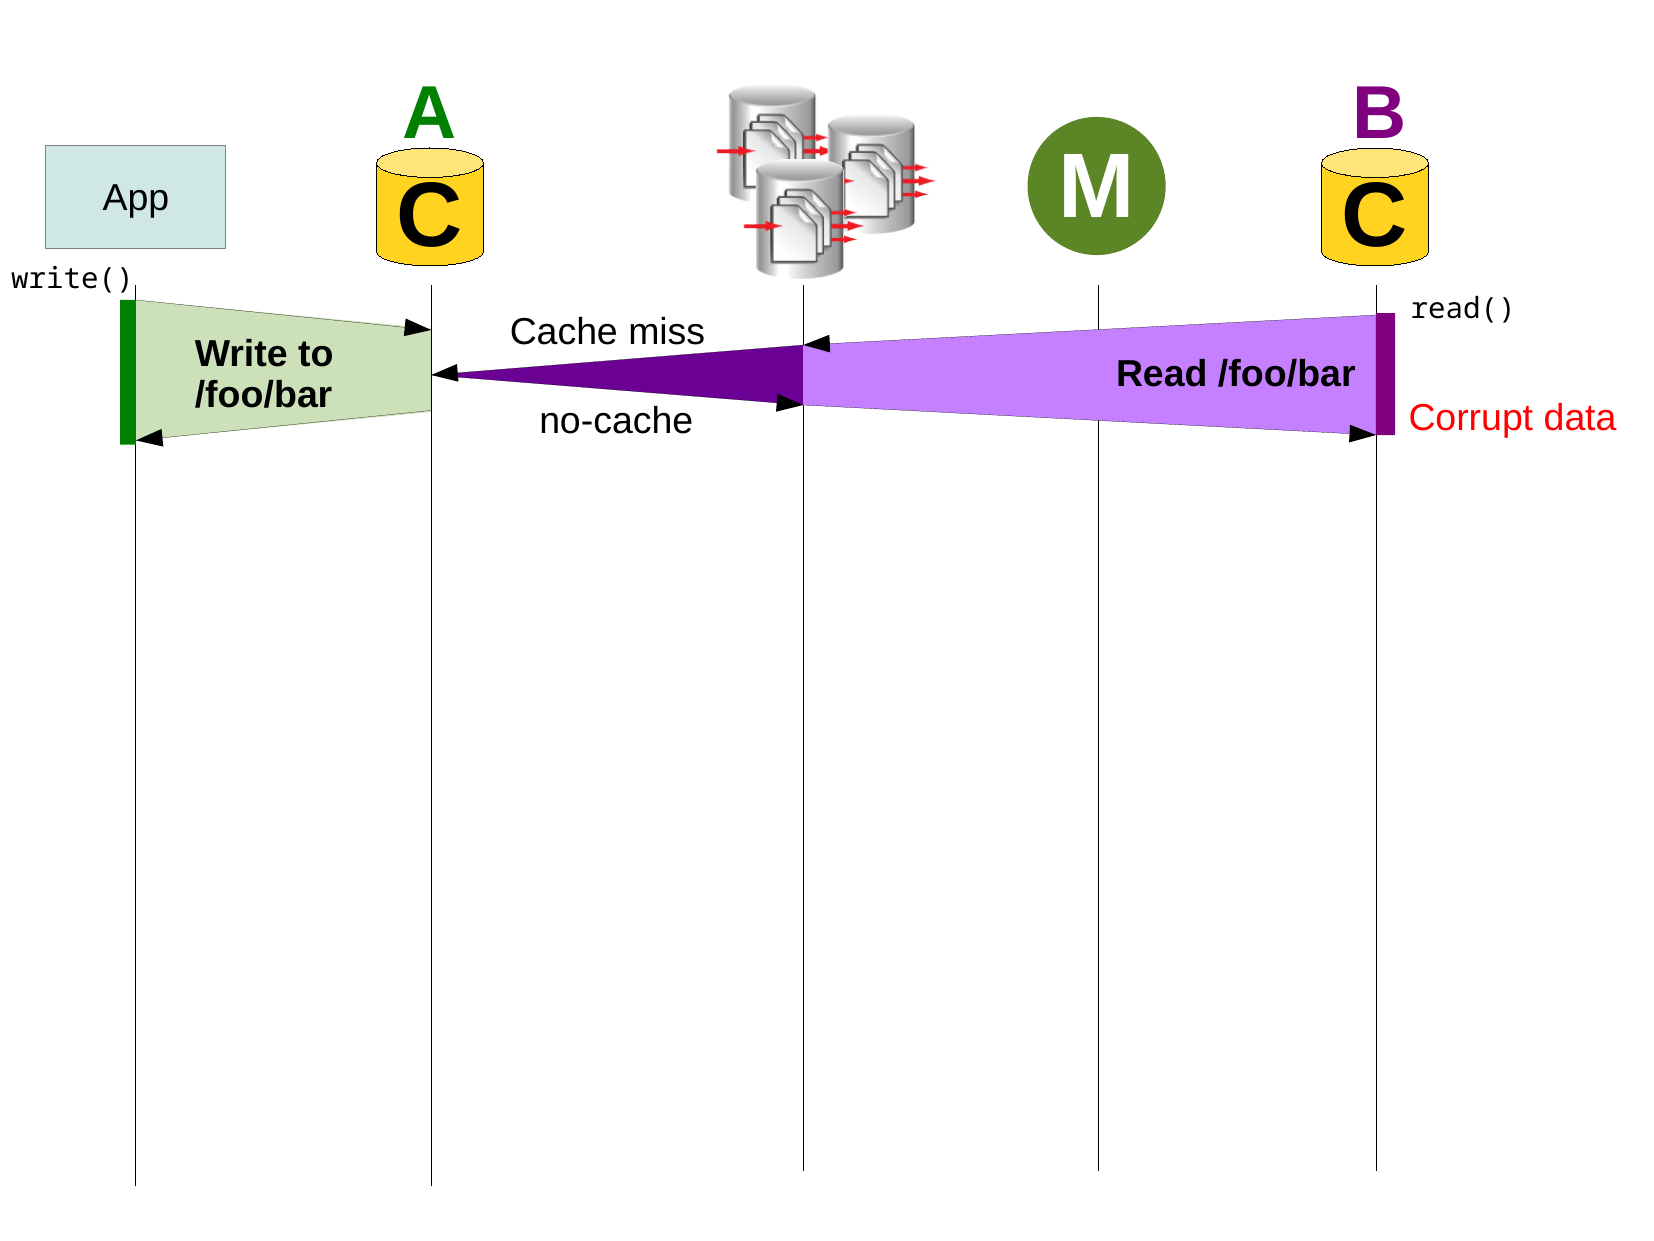

A
B
M
App
C
C
write()
read()
Cache miss
Write to /foo/bar
Read /foo/bar
Corrupt data
no-cache